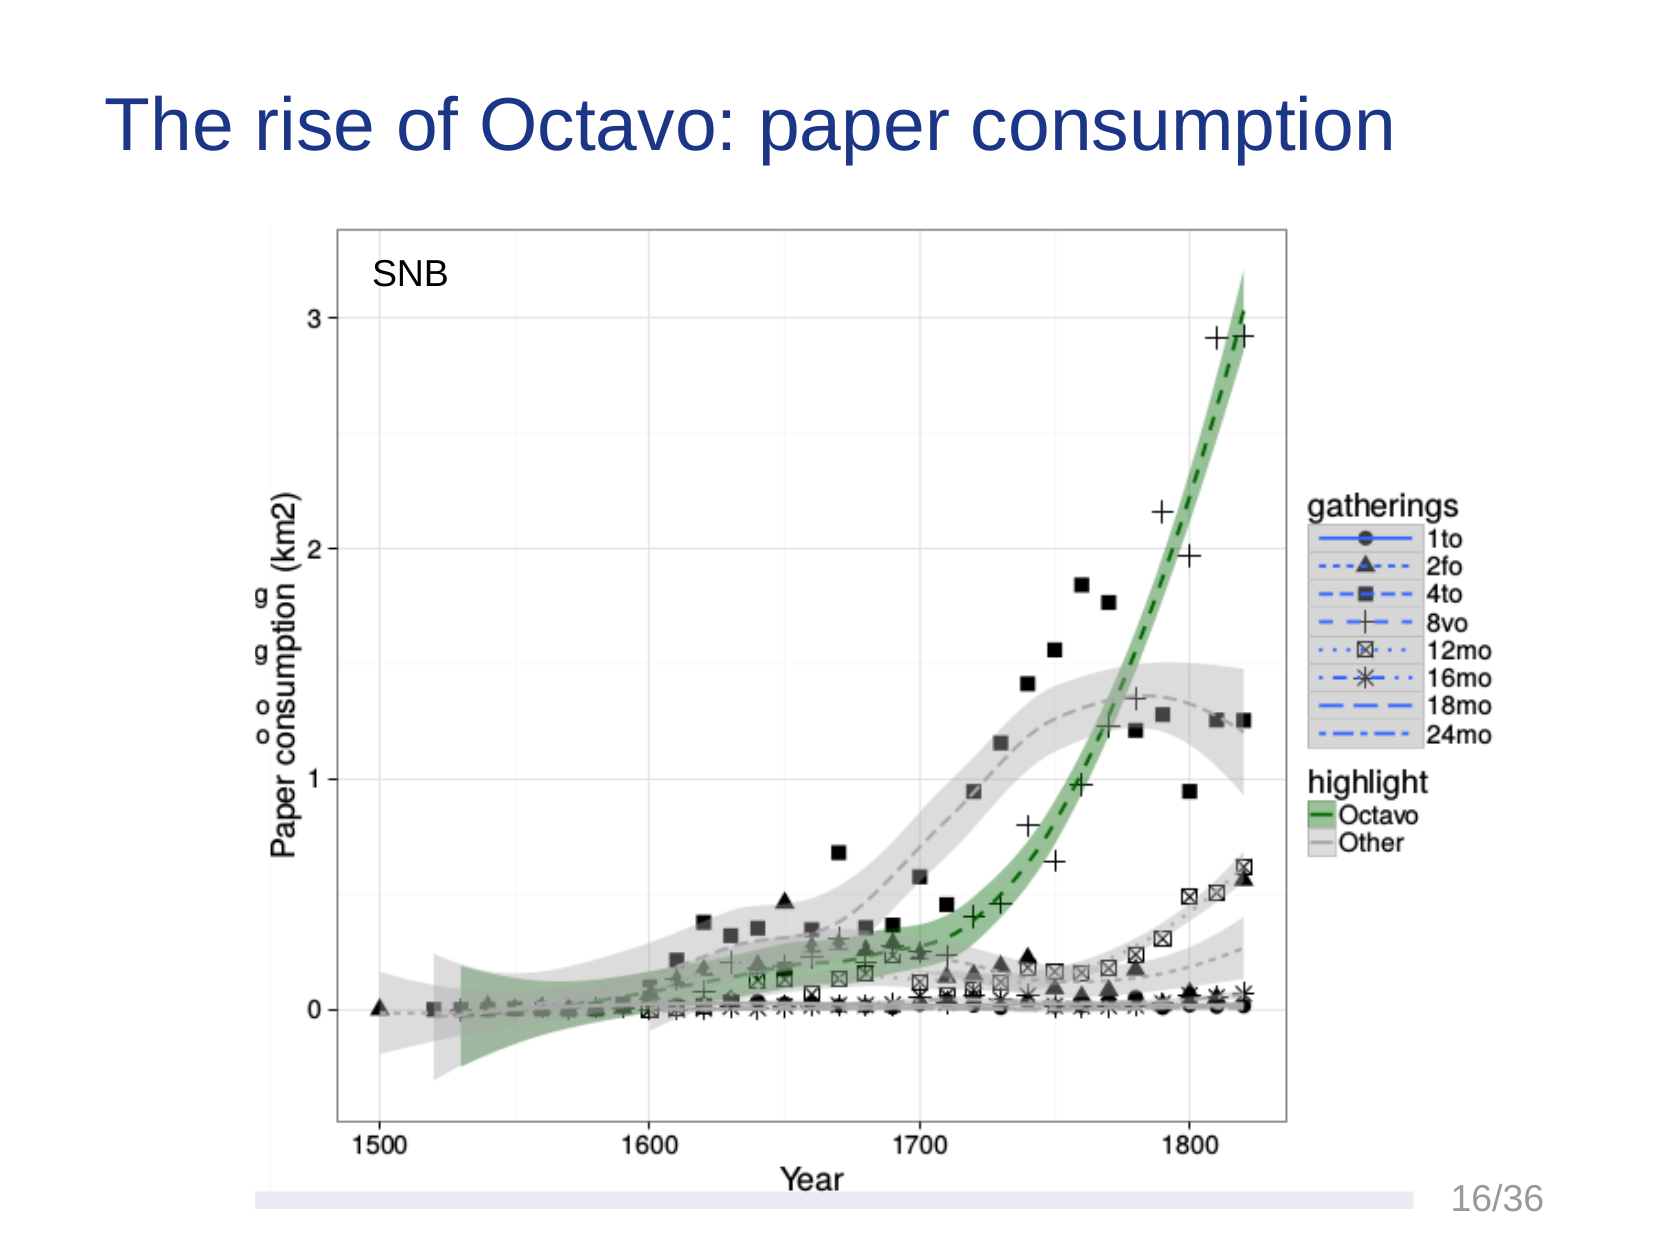

The rise of Octavo: paper consumption
SNB